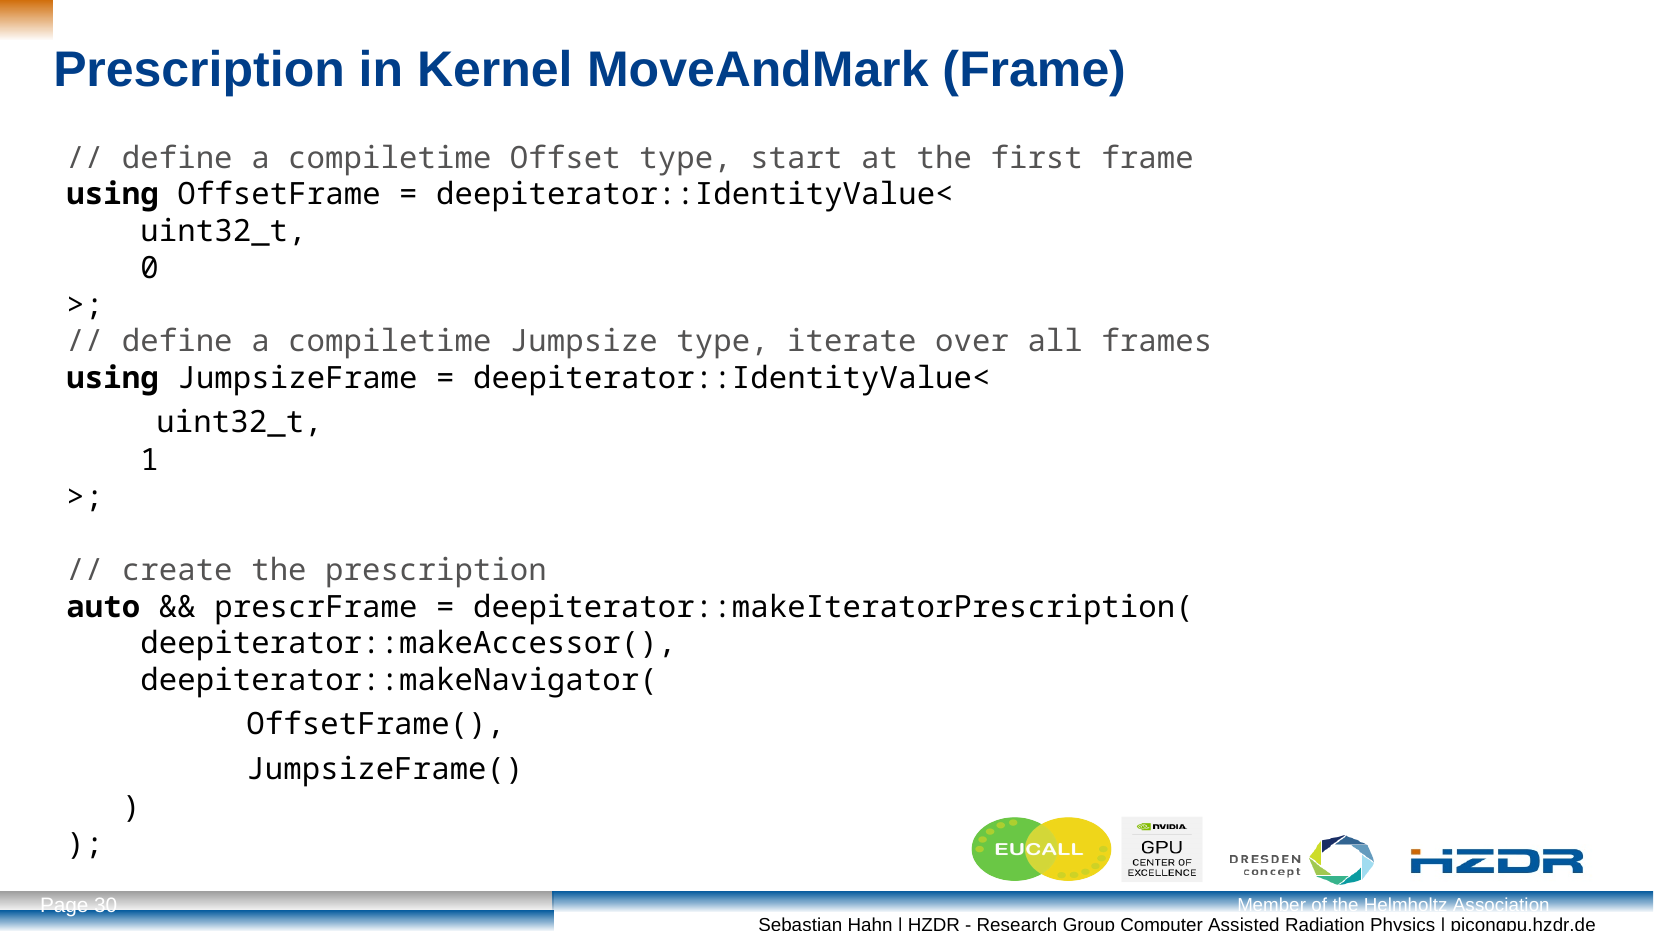

# Prescription in Kernel MoveAndMark (Frame)
// define a compiletime Offset type, start at the first frame
using OffsetFrame = deepiterator::IdentityValue<
 uint32_t,
 0
>;
// define a compiletime Jumpsize type, iterate over all frames
using JumpsizeFrame = deepiterator::IdentityValue<
 uint32_t,
 1
>;
// create the prescription
auto && prescrFrame = deepiterator::makeIteratorPrescription(
 deepiterator::makeAccessor(),
 deepiterator::makeNavigator(
 OffsetFrame(),
 JumpsizeFrame()
 )
);